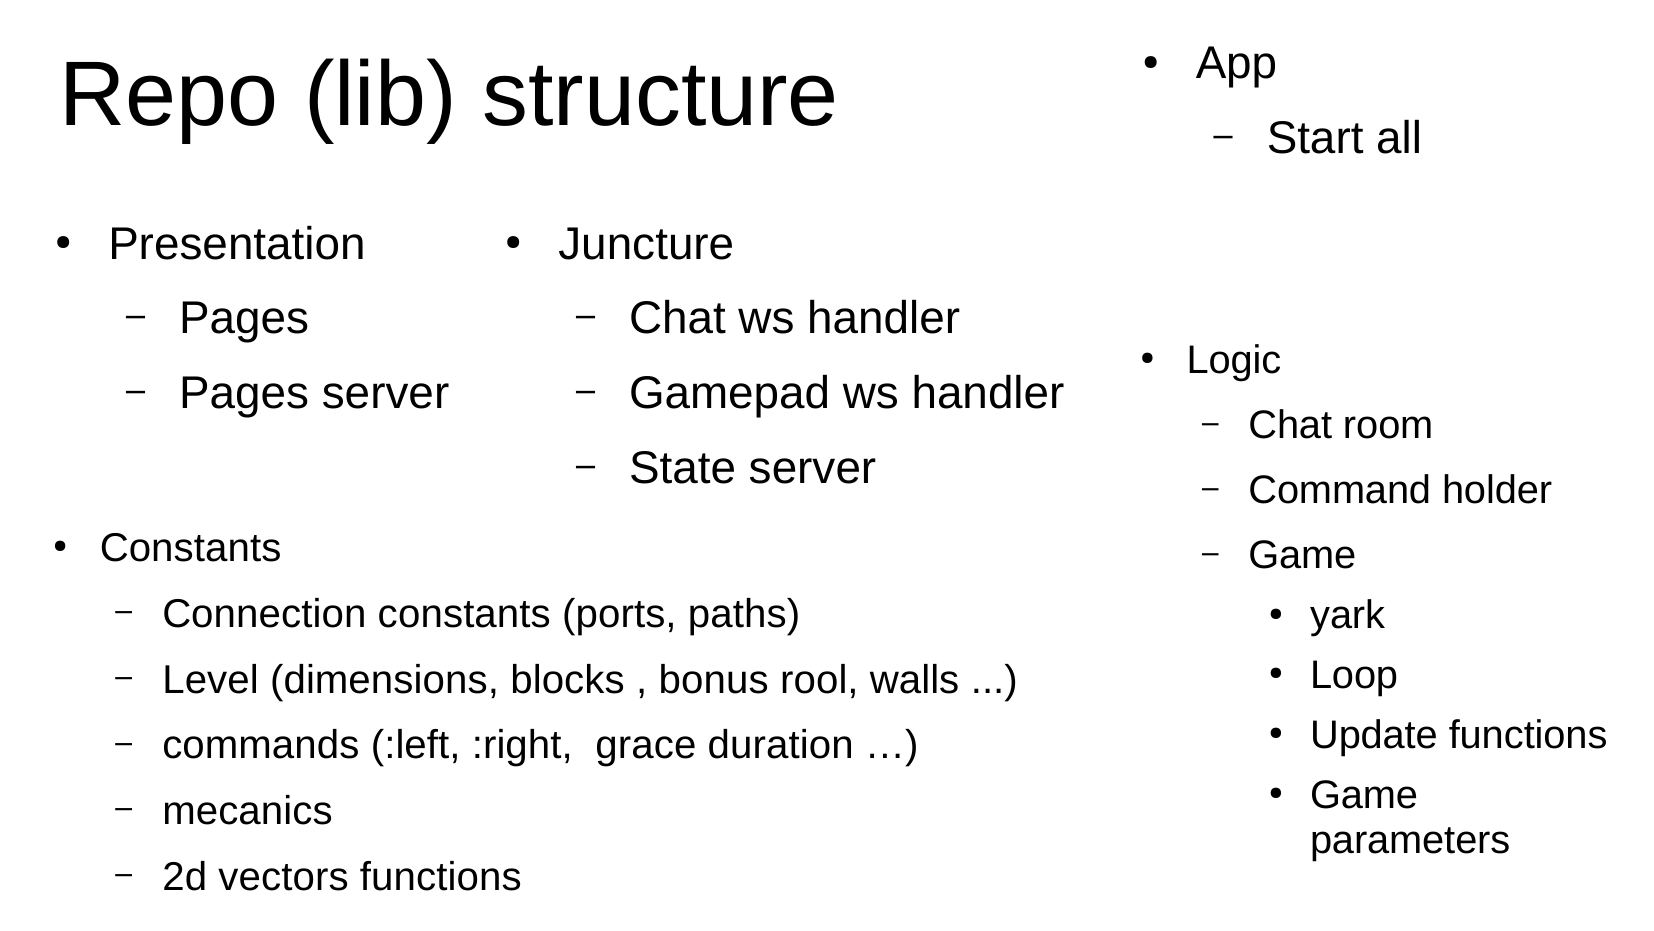

# Repo (lib) structure
App
Start all
Presentation
Pages
Pages server
Juncture
Chat ws handler
Gamepad ws handler
State server
Logic
Chat room
Command holder
Game
yark
Loop
Update functions
Game parameters
Constants
Connection constants (ports, paths)
Level (dimensions, blocks , bonus rool, walls ...)
commands (:left, :right, grace duration …)
mecanics
2d vectors functions